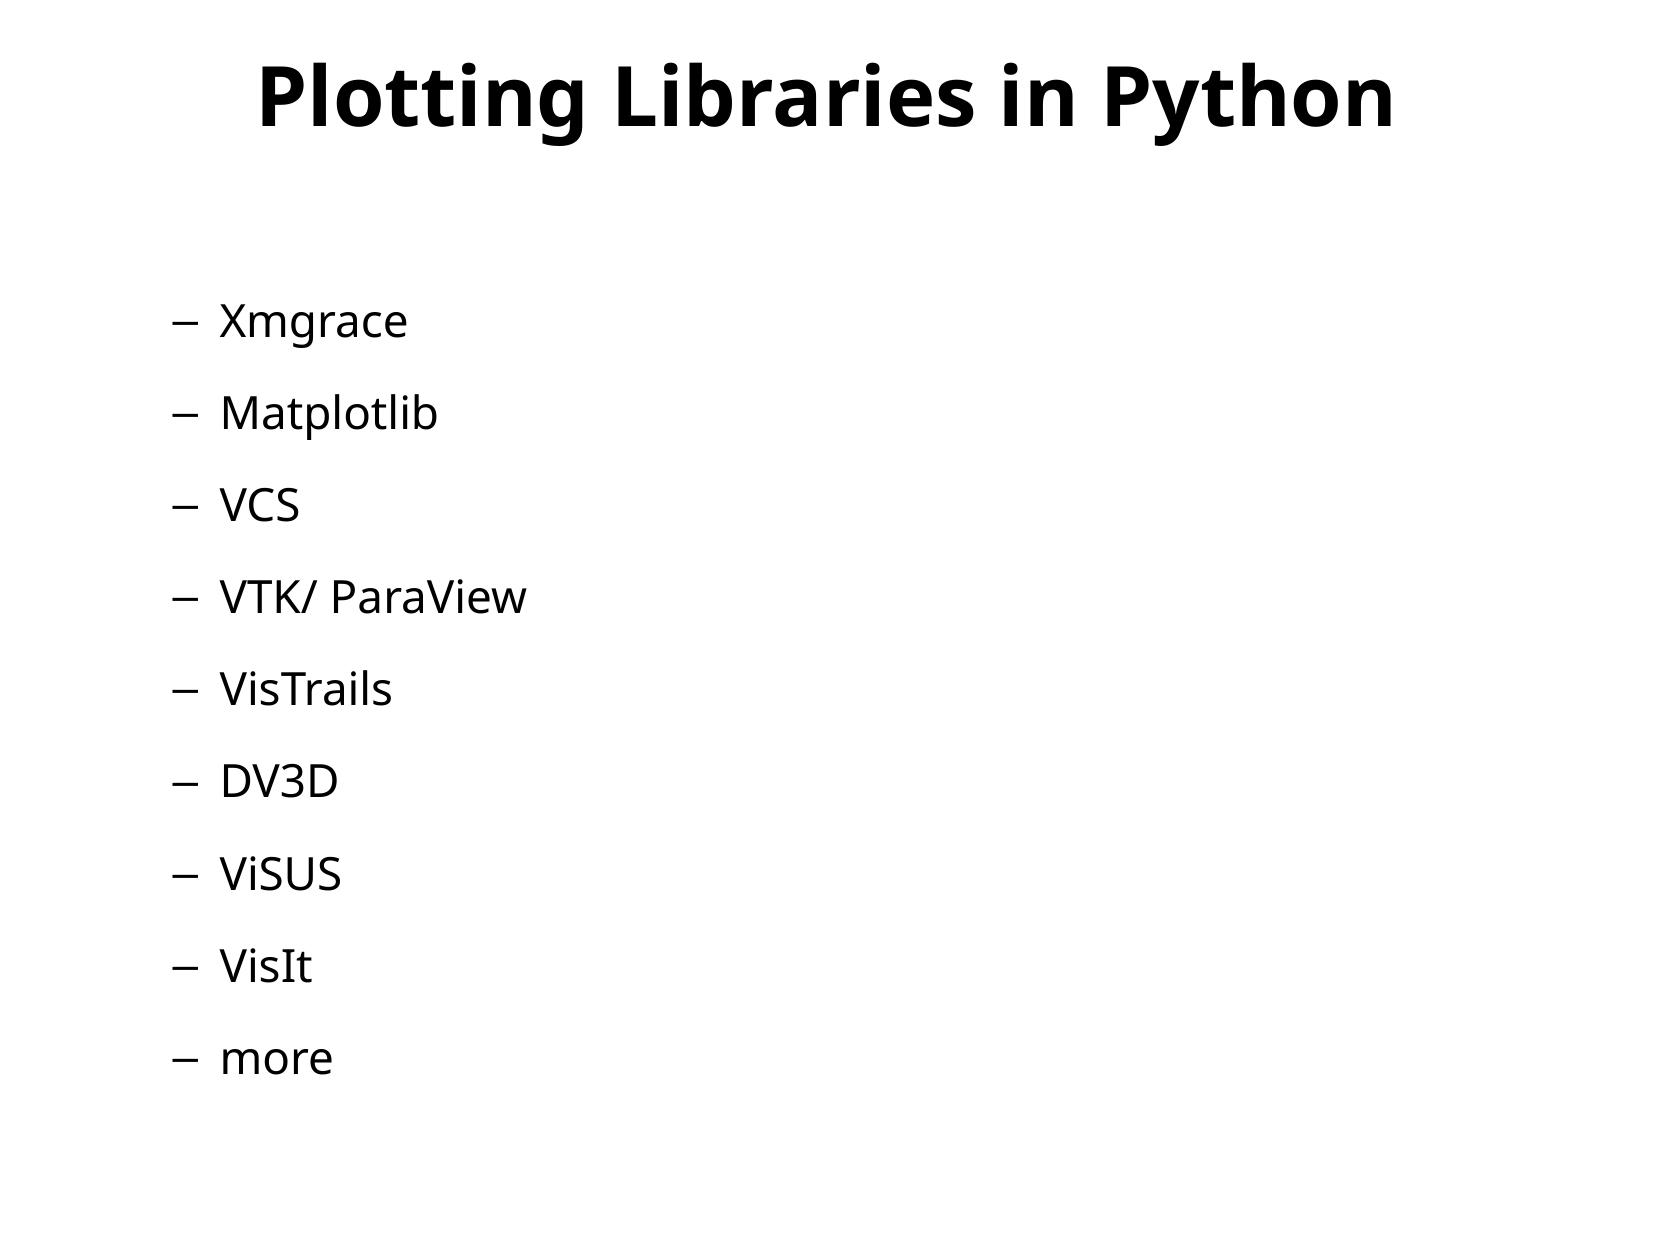

# Plotting Libraries in Python
Xmgrace
Matplotlib
VCS
VTK/ ParaView
VisTrails
DV3D
ViSUS
VisIt
more